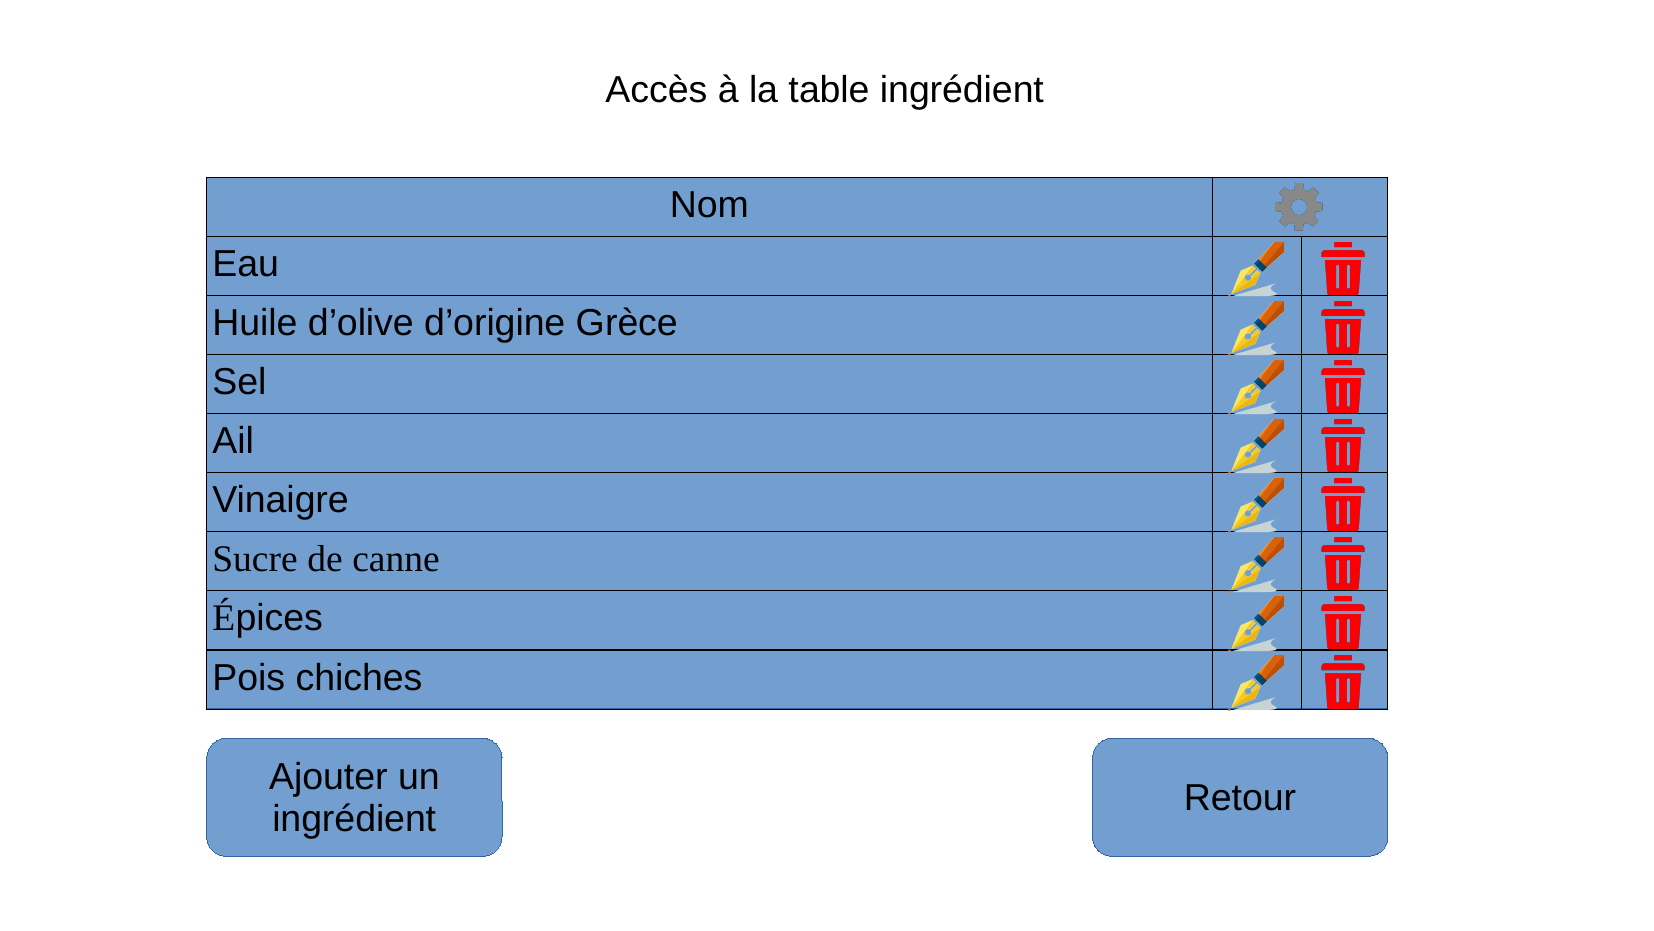

Accès à la table ingrédient
| Nom | | |
| --- | --- | --- |
| Eau | | |
| Huile d’olive d’origine Grèce | | |
| Sel | | |
| Ail | | |
| Vinaigre | | |
| Sucre de canne | | |
| Épices | | |
| Pois chiches | | |
Ajouter un ingrédient
Retour